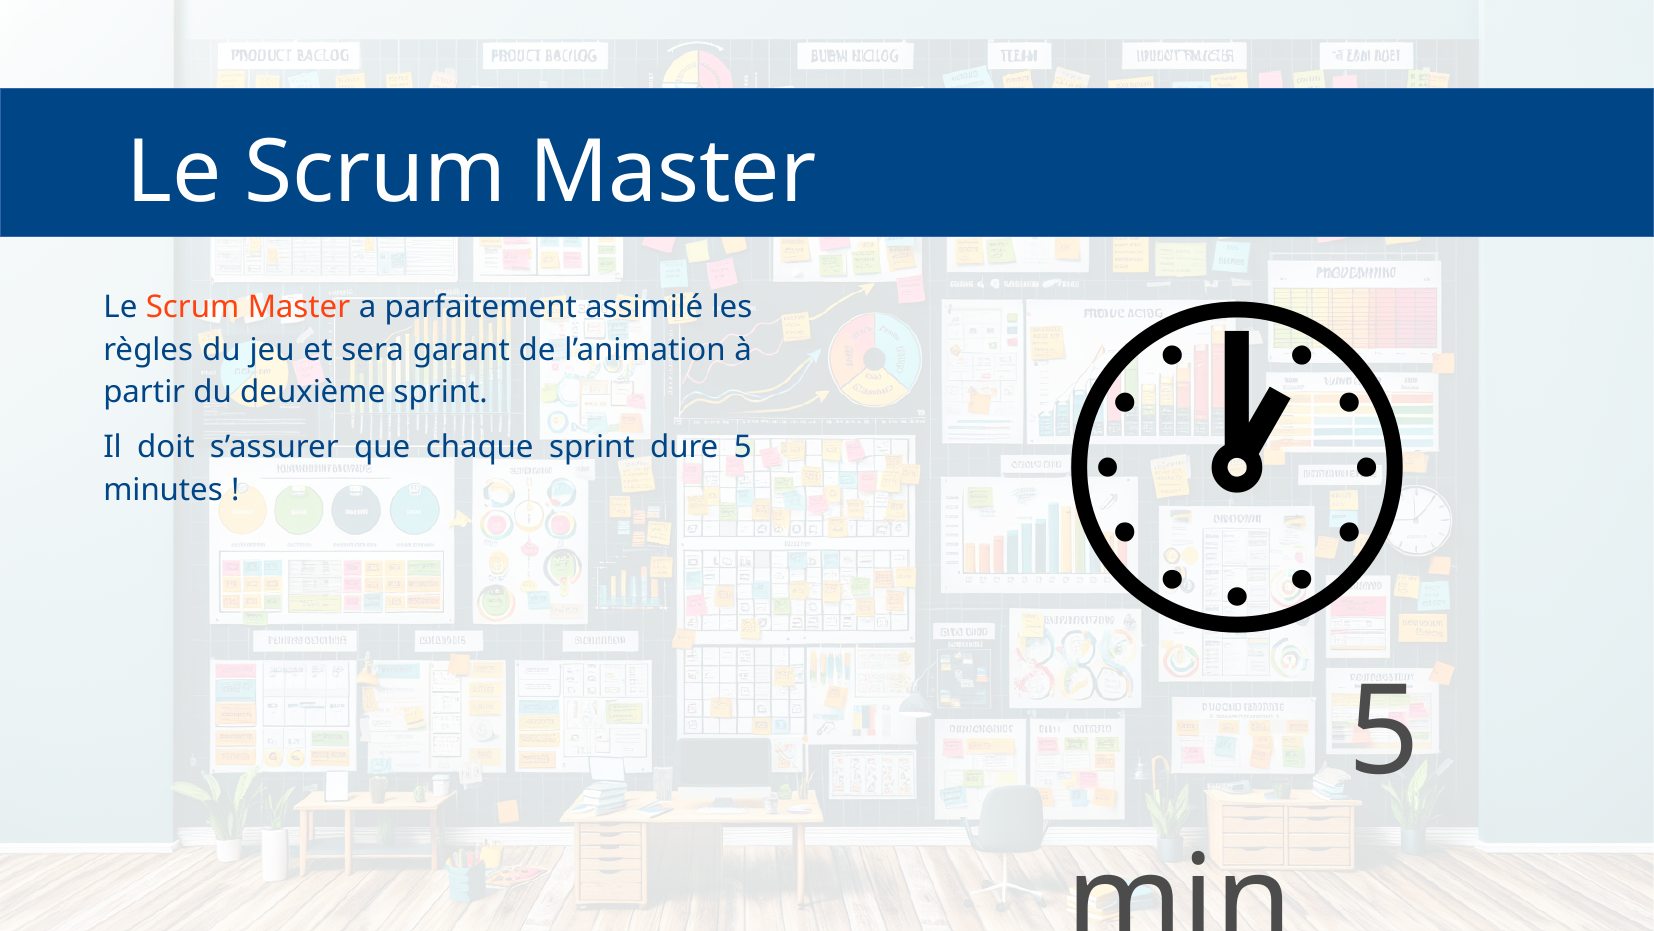

Le Scrum Master
🕐
Le Scrum Master a parfaitement assimilé les règles du jeu et sera garant de l’animation à partir du deuxième sprint.
Il doit s’assurer que chaque sprint dure 5 minutes !
 5 min